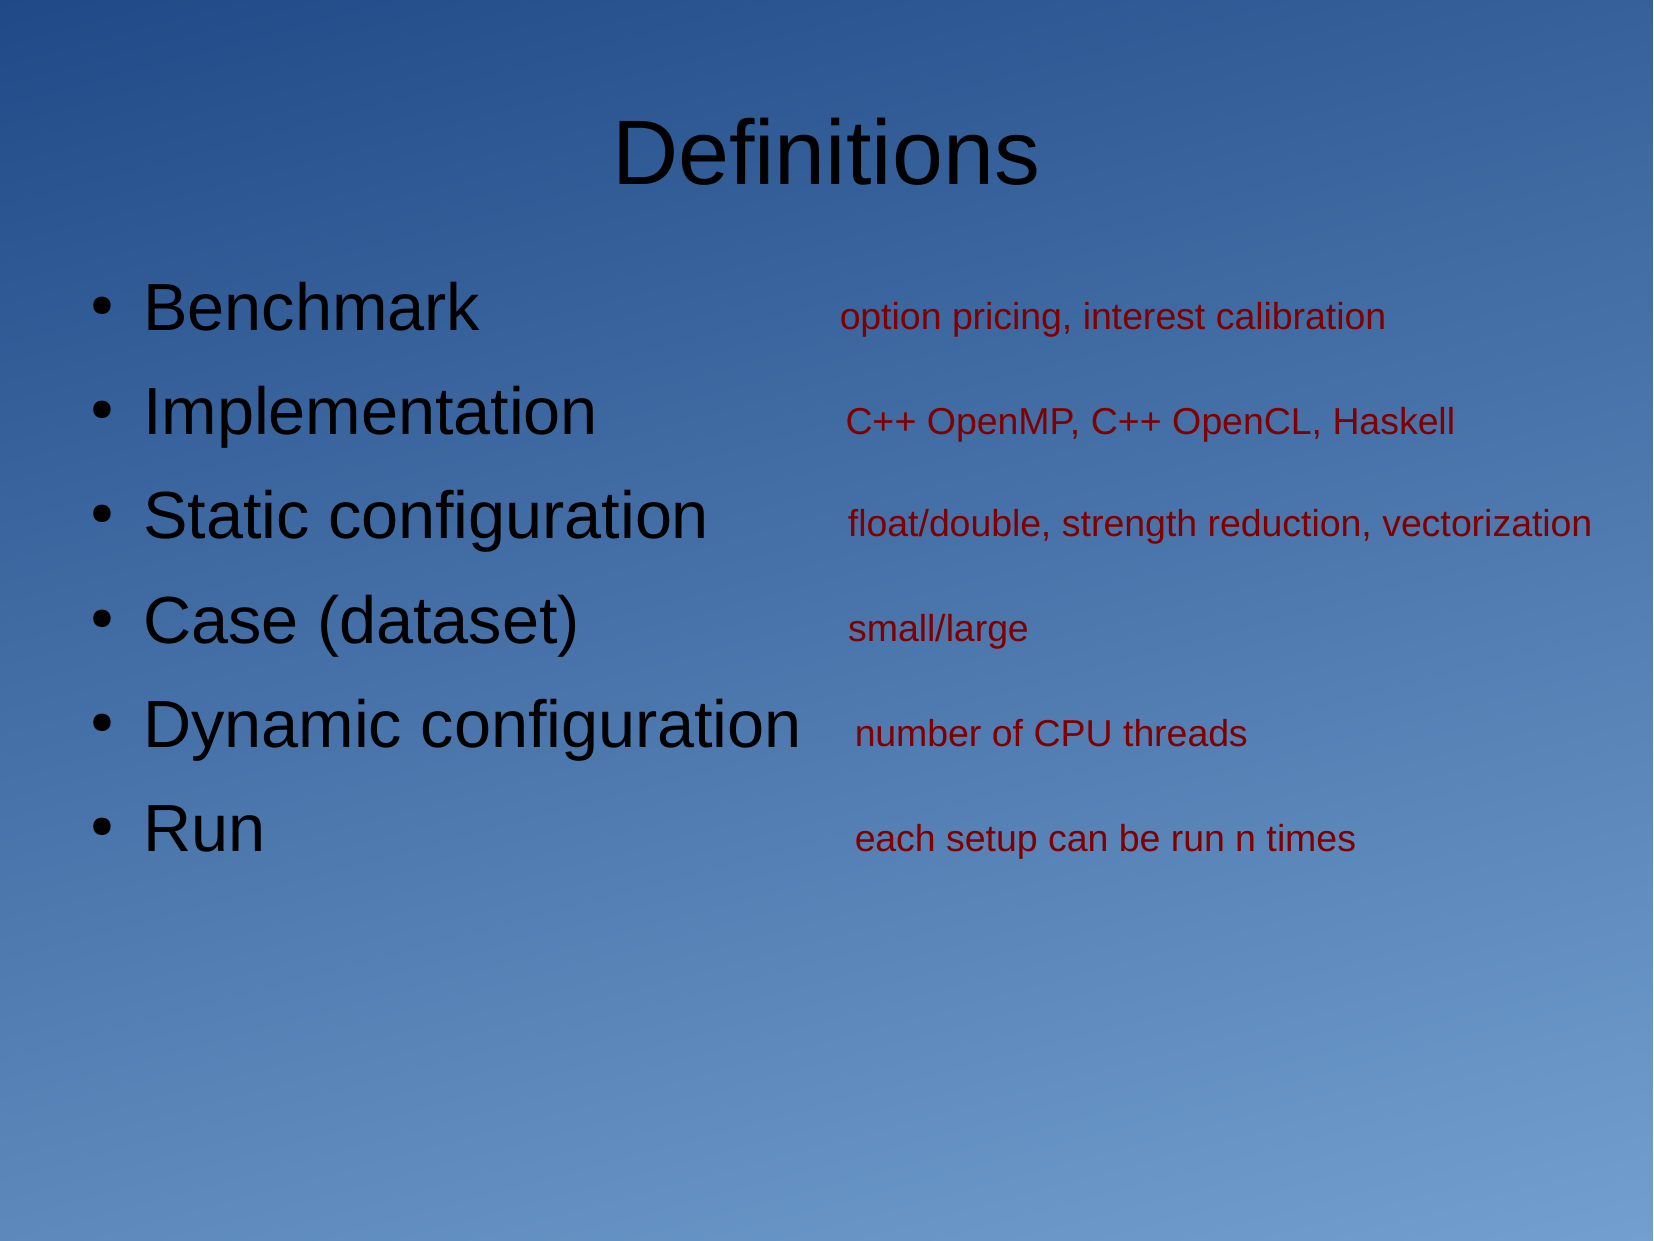

# Definitions
Benchmark
Implementation
Static configuration
Case (dataset)
Dynamic configuration
Run
option pricing, interest calibration
C++ OpenMP, C++ OpenCL, Haskell
float/double, strength reduction, vectorization
small/large
number of CPU threads
each setup can be run n times